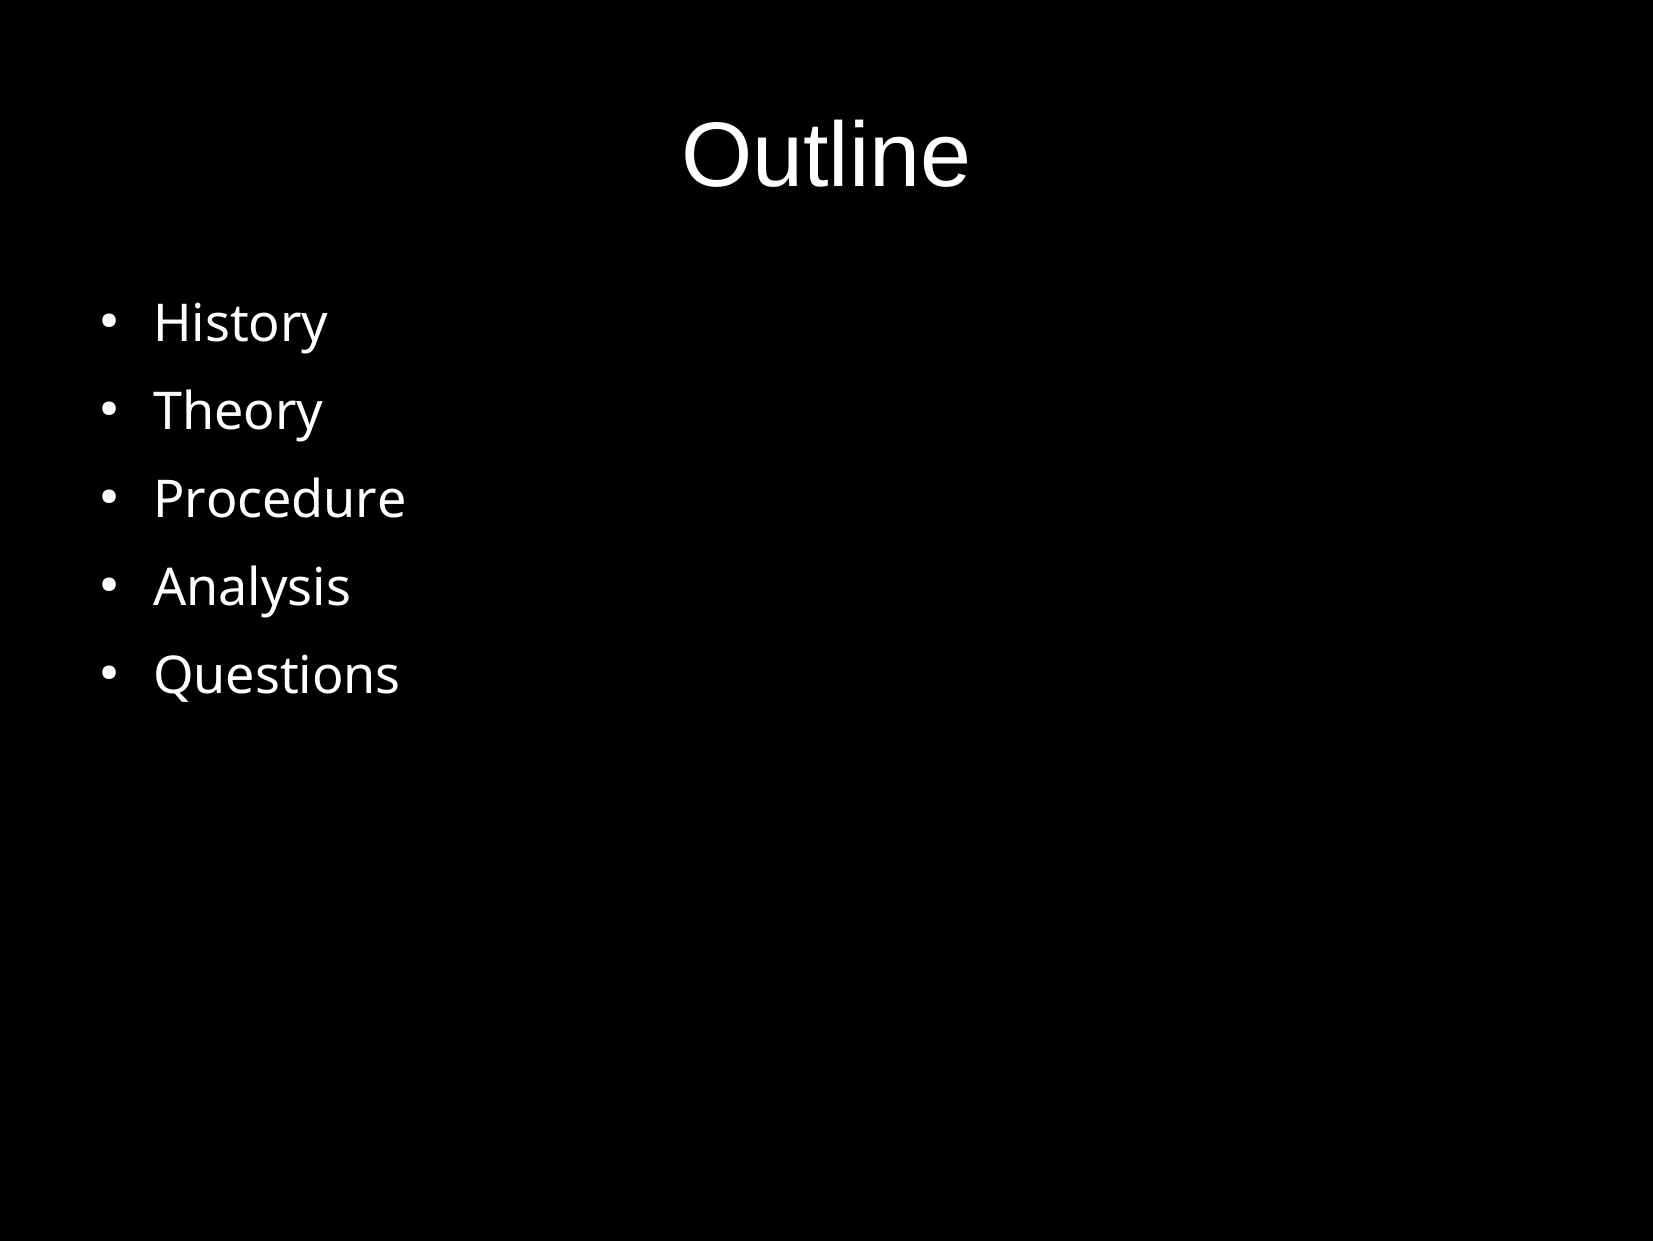

# Outline
History
Theory
Procedure
Analysis
Questions